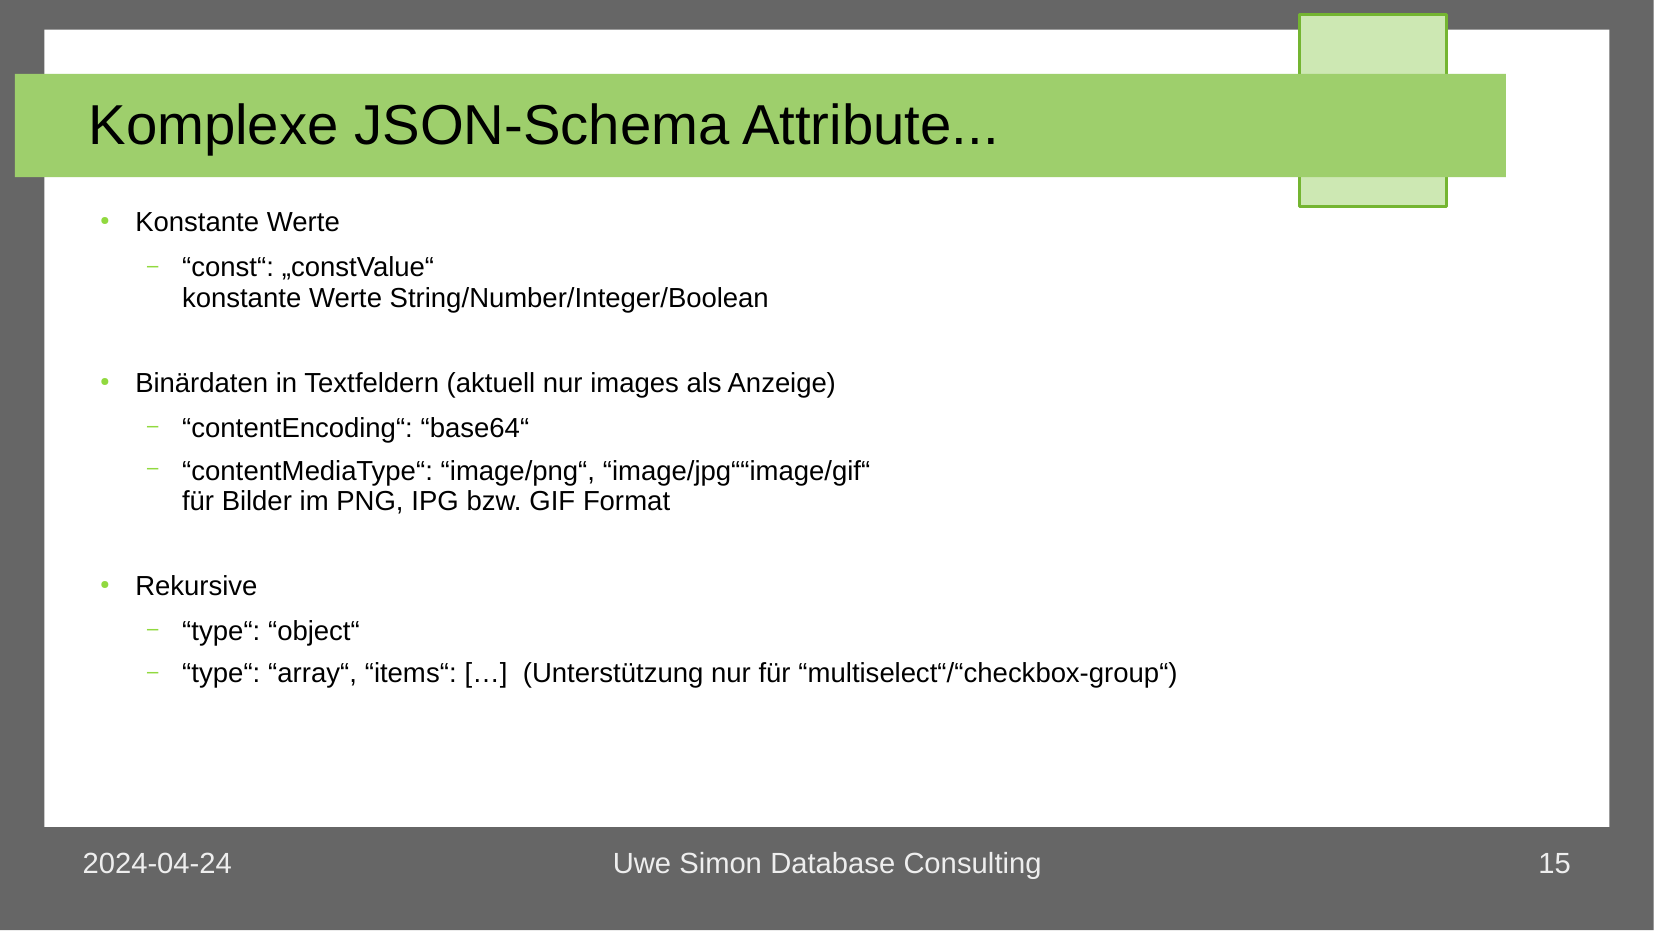

# Komplexe JSON-Schema Attribute...
Konstante Werte
“const“: „constValue“
konstante Werte String/Number/Integer/Boolean
Binärdaten in Textfeldern (aktuell nur images als Anzeige)
“contentEncoding“: “base64“
“contentMediaType“: “image/png“, “image/jpg““image/gif“
für Bilder im PNG, IPG bzw. GIF Format
Rekursive
“type“: “object“
“type“: “array“, “items“: […] (Unterstützung nur für “multiselect“/“checkbox-group“)
2024-04-24
Uwe Simon Database Consulting
15